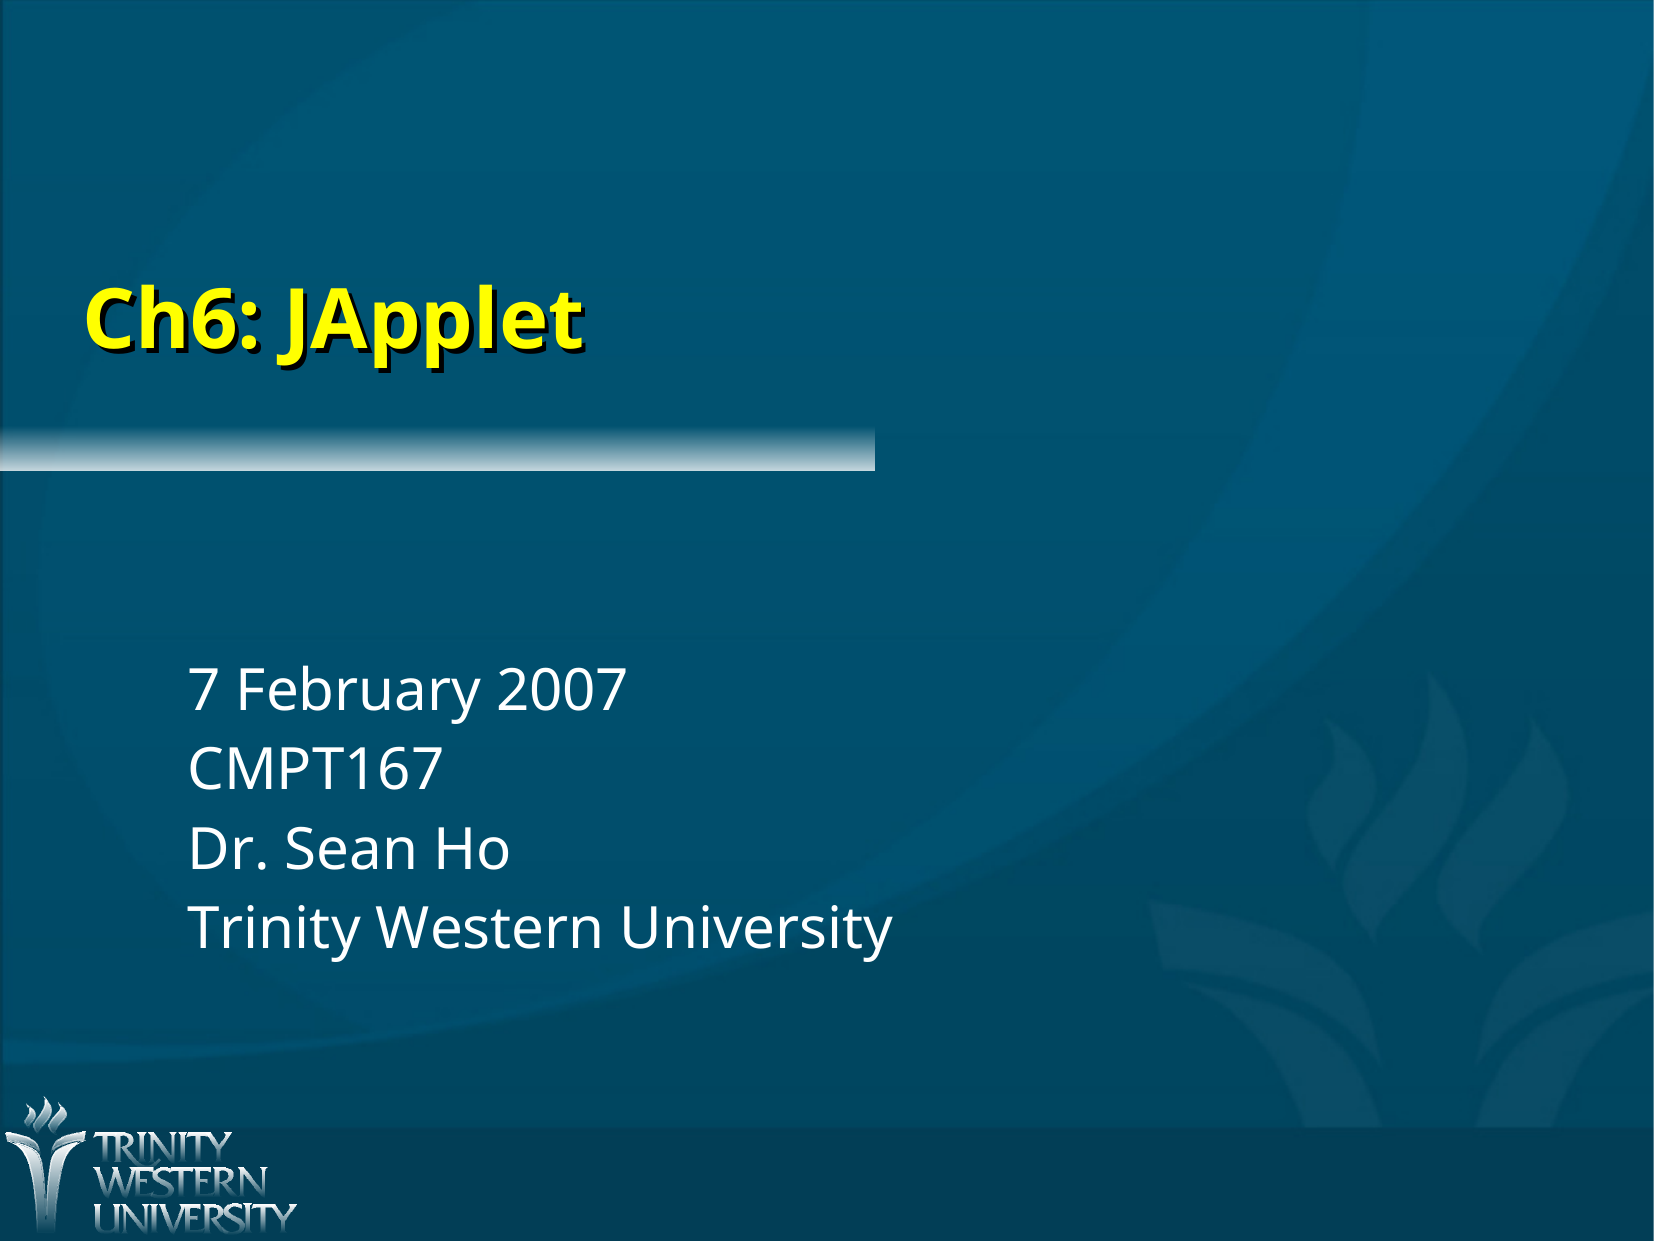

# Ch6: JApplet
7 February 2007
CMPT167
Dr. Sean Ho
Trinity Western University